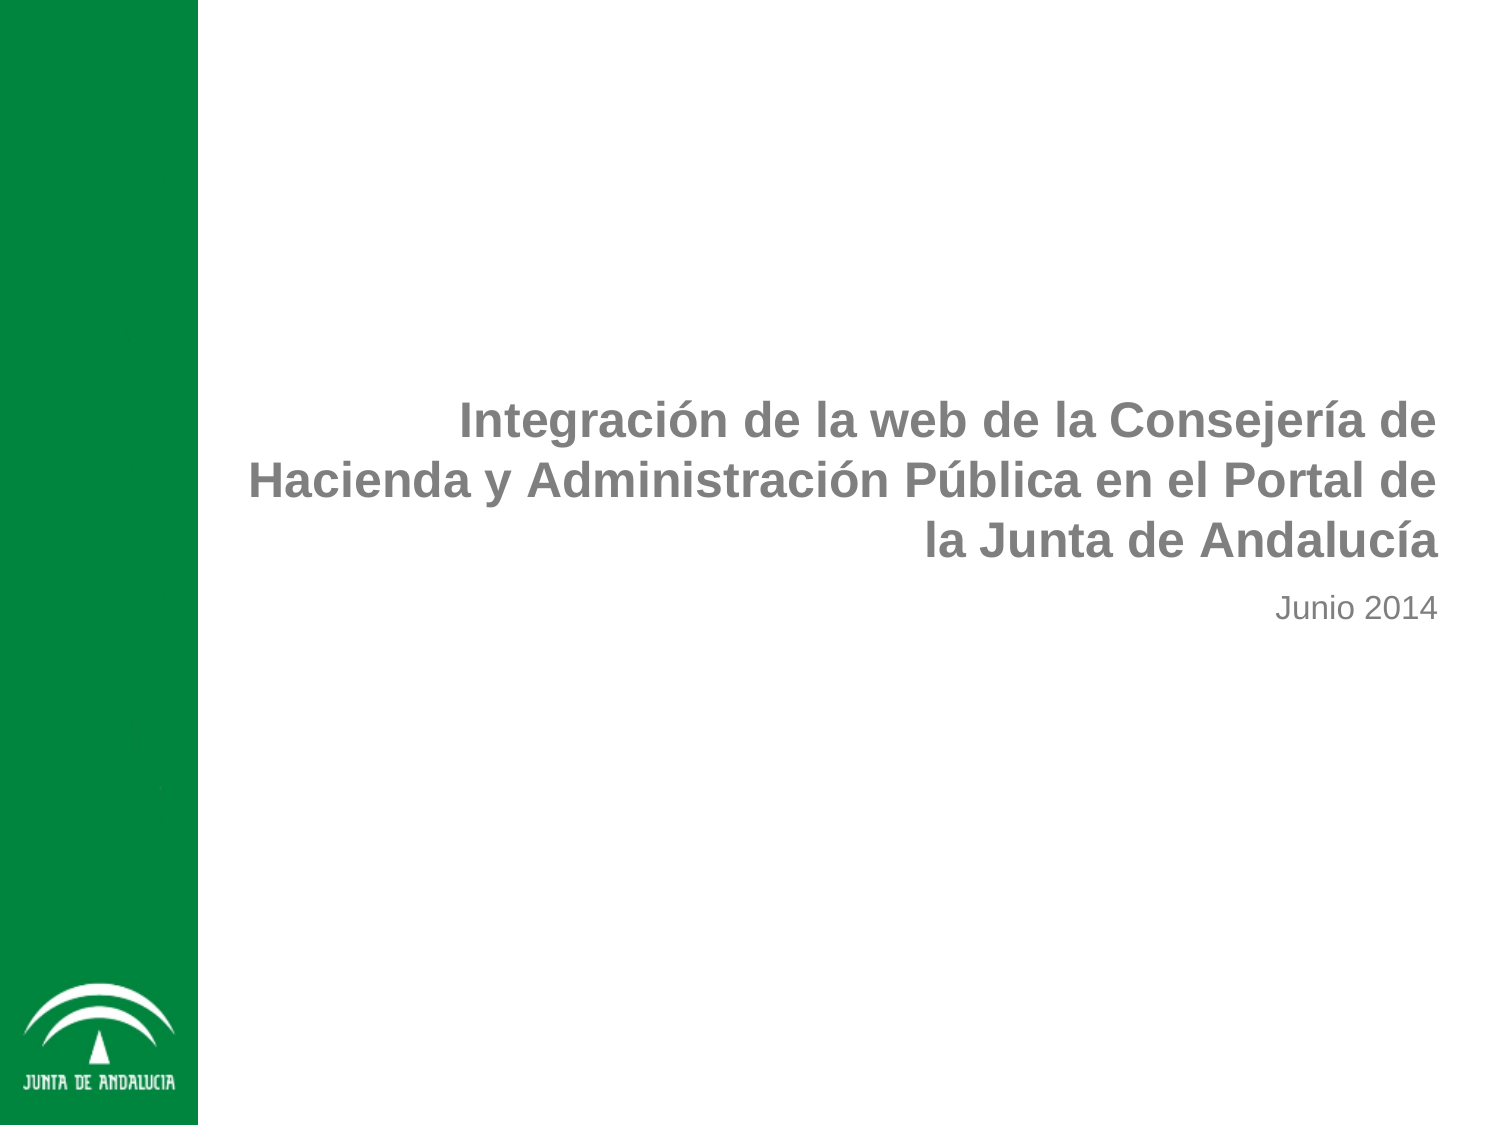

Integración de la web de la Consejería de Hacienda y Administración Pública en el Portal de la Junta de Andalucía
 Junio 2014